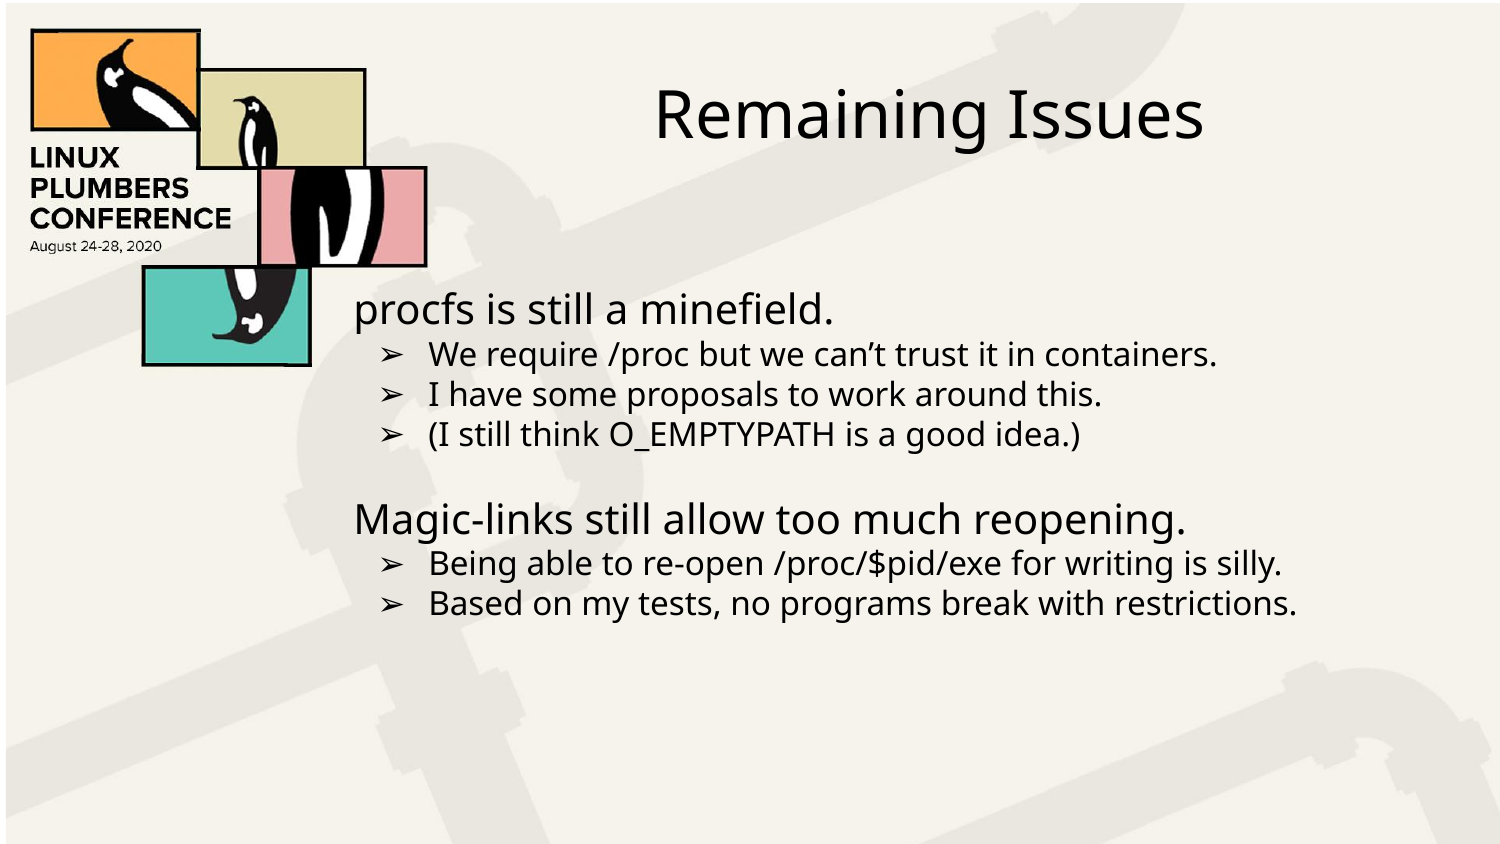

# Remaining Issues
procfs is still a minefield.
We require /proc but we can’t trust it in containers.
I have some proposals to work around this.
(I still think O_EMPTYPATH is a good idea.)
Magic-links still allow too much reopening.
Being able to re-open /proc/$pid/exe for writing is silly.
Based on my tests, no programs break with restrictions.